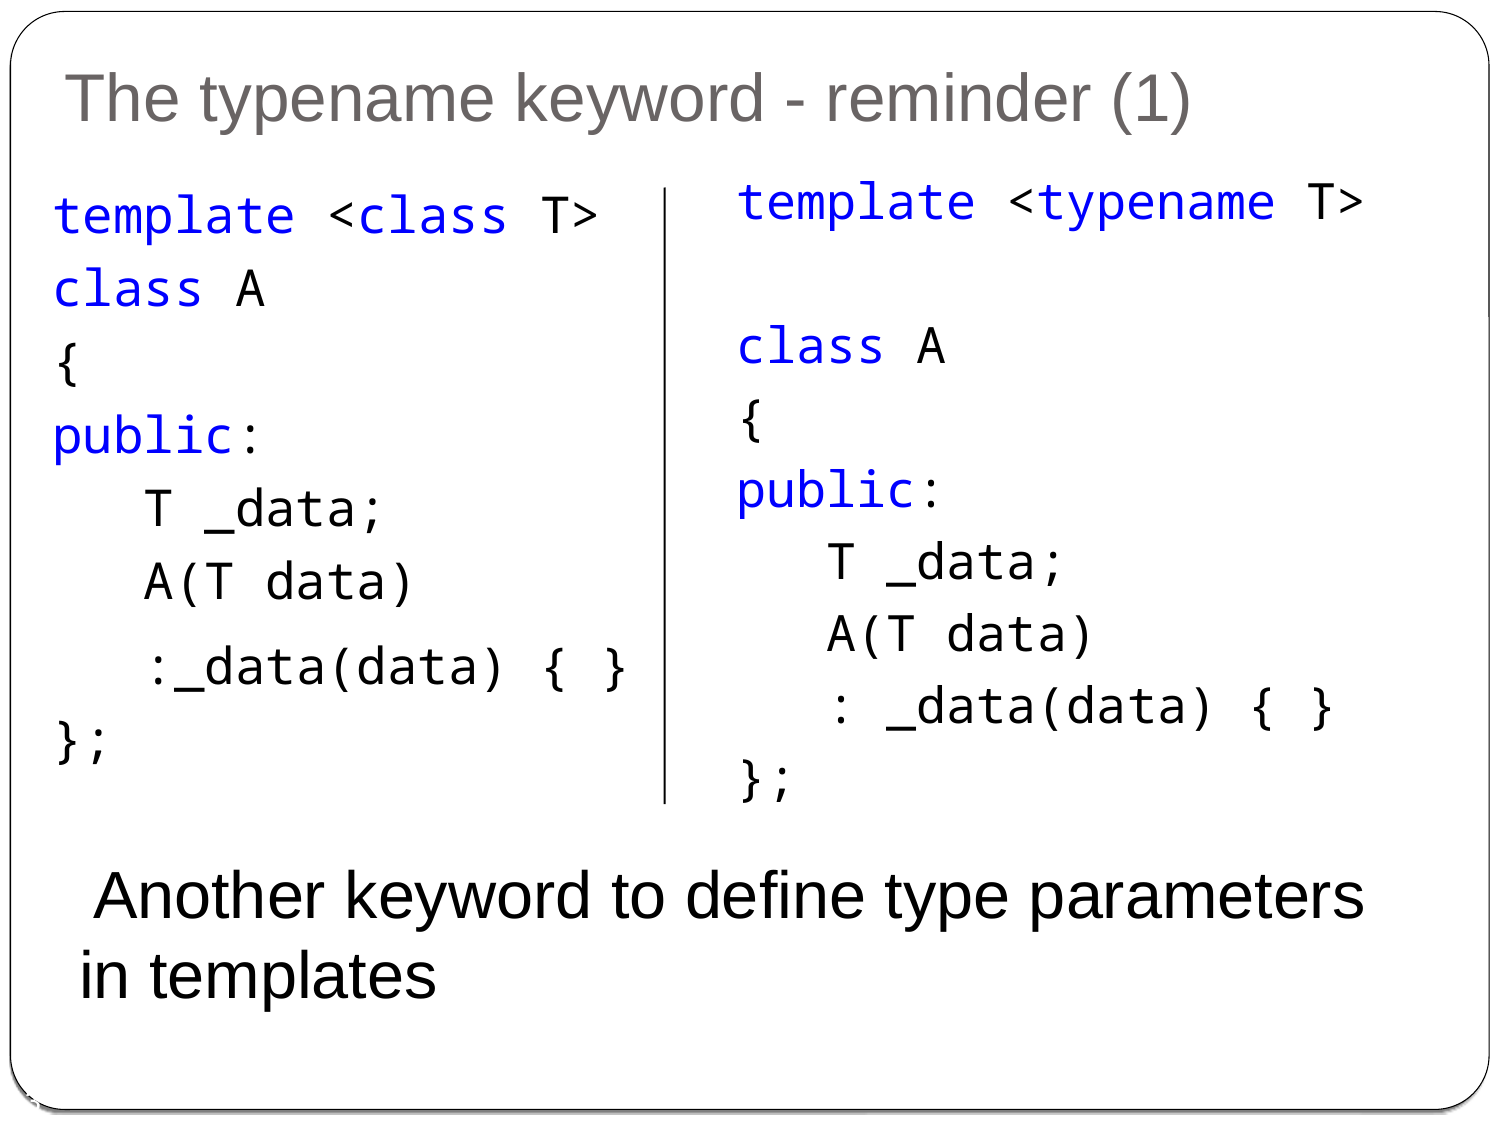

# The typename keyword - reminder (1)
template <typename T>
class A
{
public:
   T _data;
   A(T data)
 : _data(data) { }
};
template <class T>
class A
{
public:
   T _data;
   A(T data)
 :_data(data) { }
};
 Another keyword to define type parameters in templates